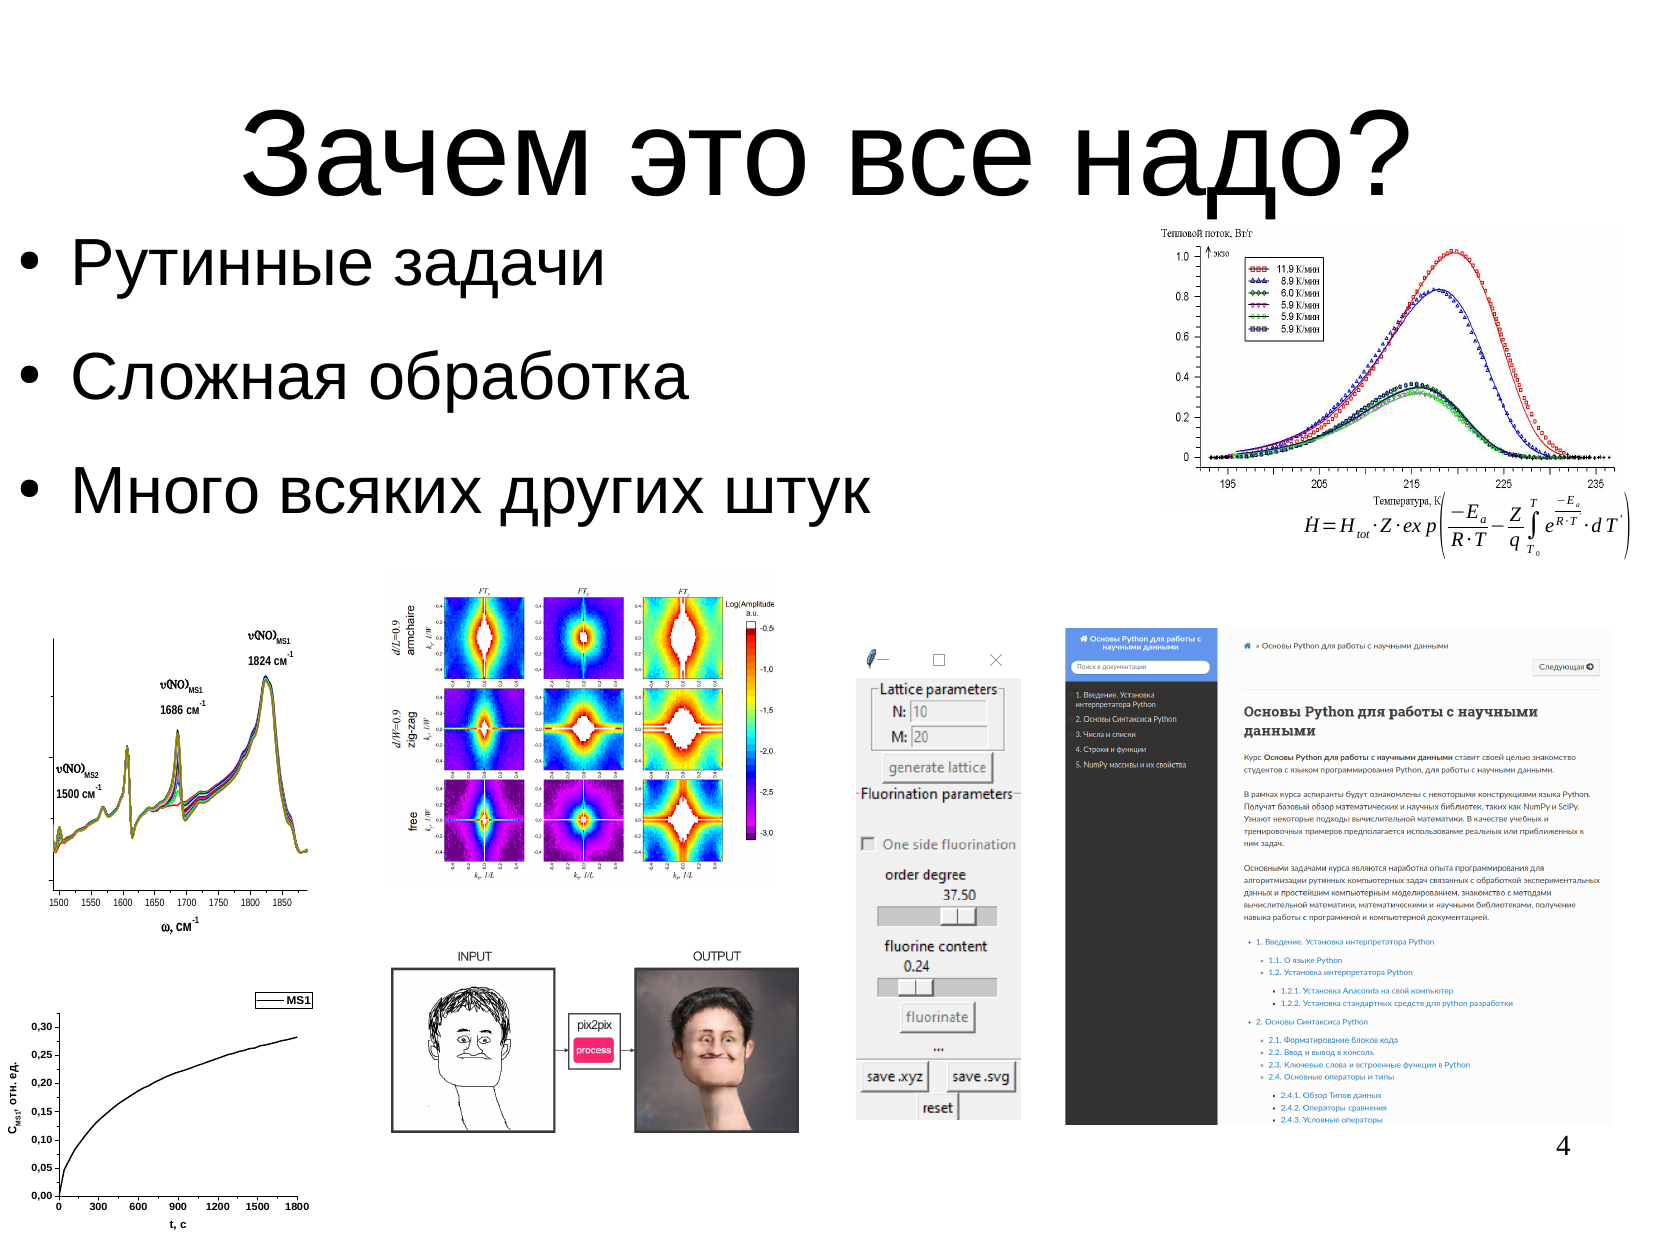

# Зачем это все надо?
Рутинные задачи
Сложная обработка
Много всяких других штук
4